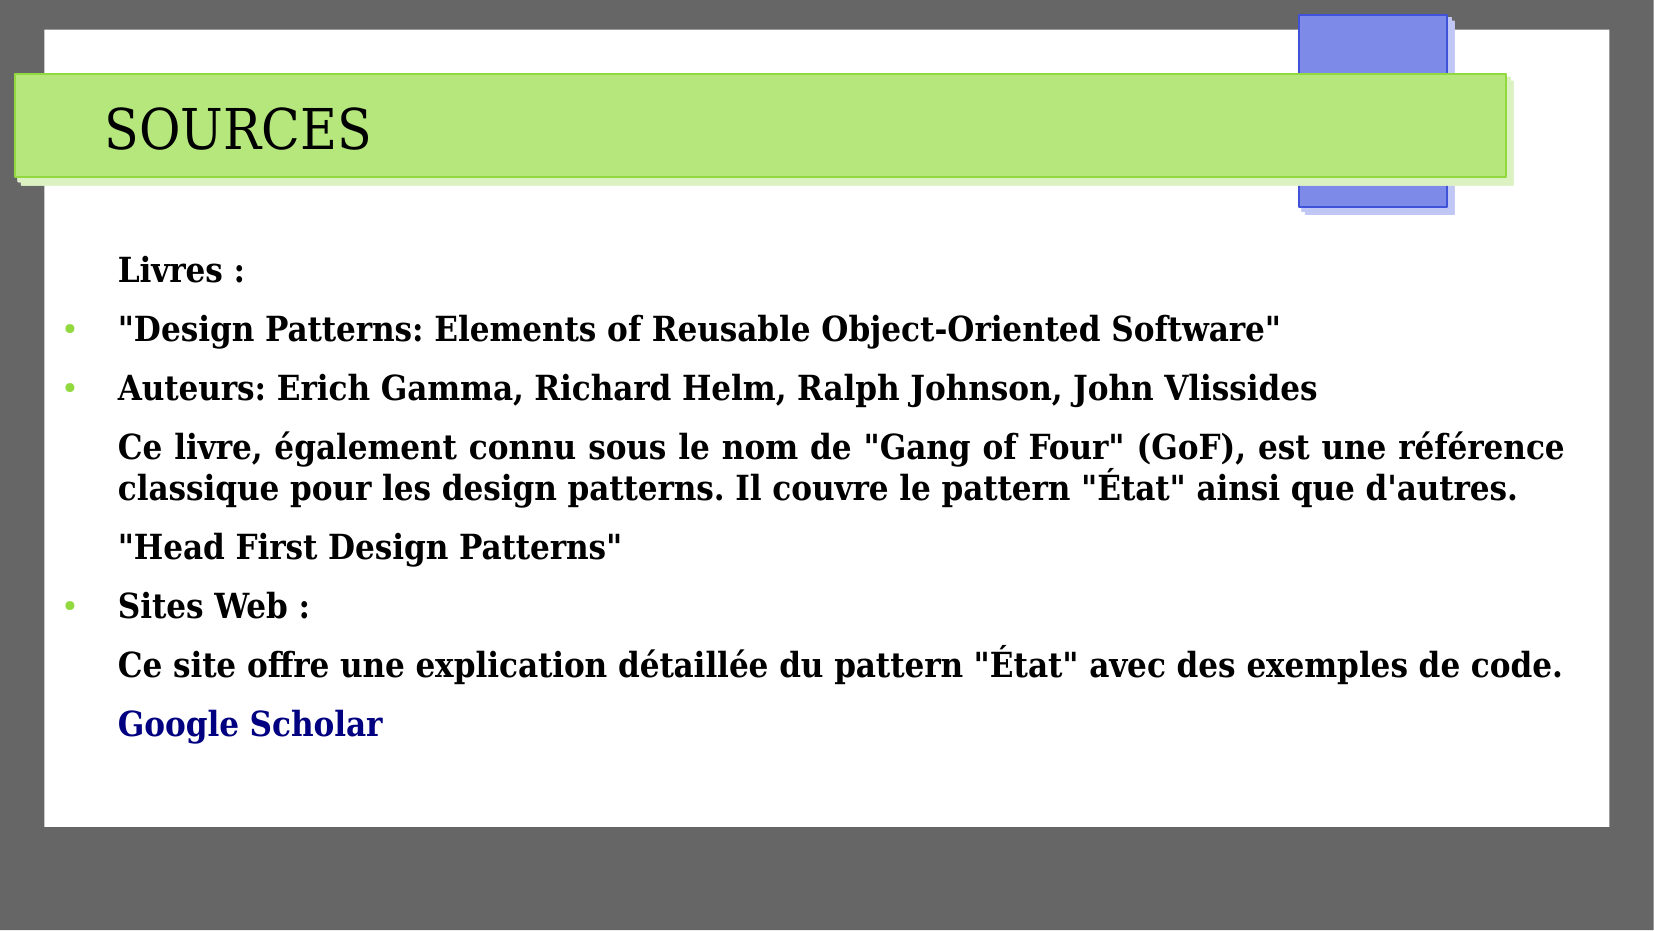

# SOURCES
Livres :
"Design Patterns: Elements of Reusable Object-Oriented Software"
Auteurs: Erich Gamma, Richard Helm, Ralph Johnson, John Vlissides
Ce livre, également connu sous le nom de "Gang of Four" (GoF), est une référence classique pour les design patterns. Il couvre le pattern "État" ainsi que d'autres.
"Head First Design Patterns"
Sites Web :
Ce site offre une explication détaillée du pattern "État" avec des exemples de code.
Google Scholar